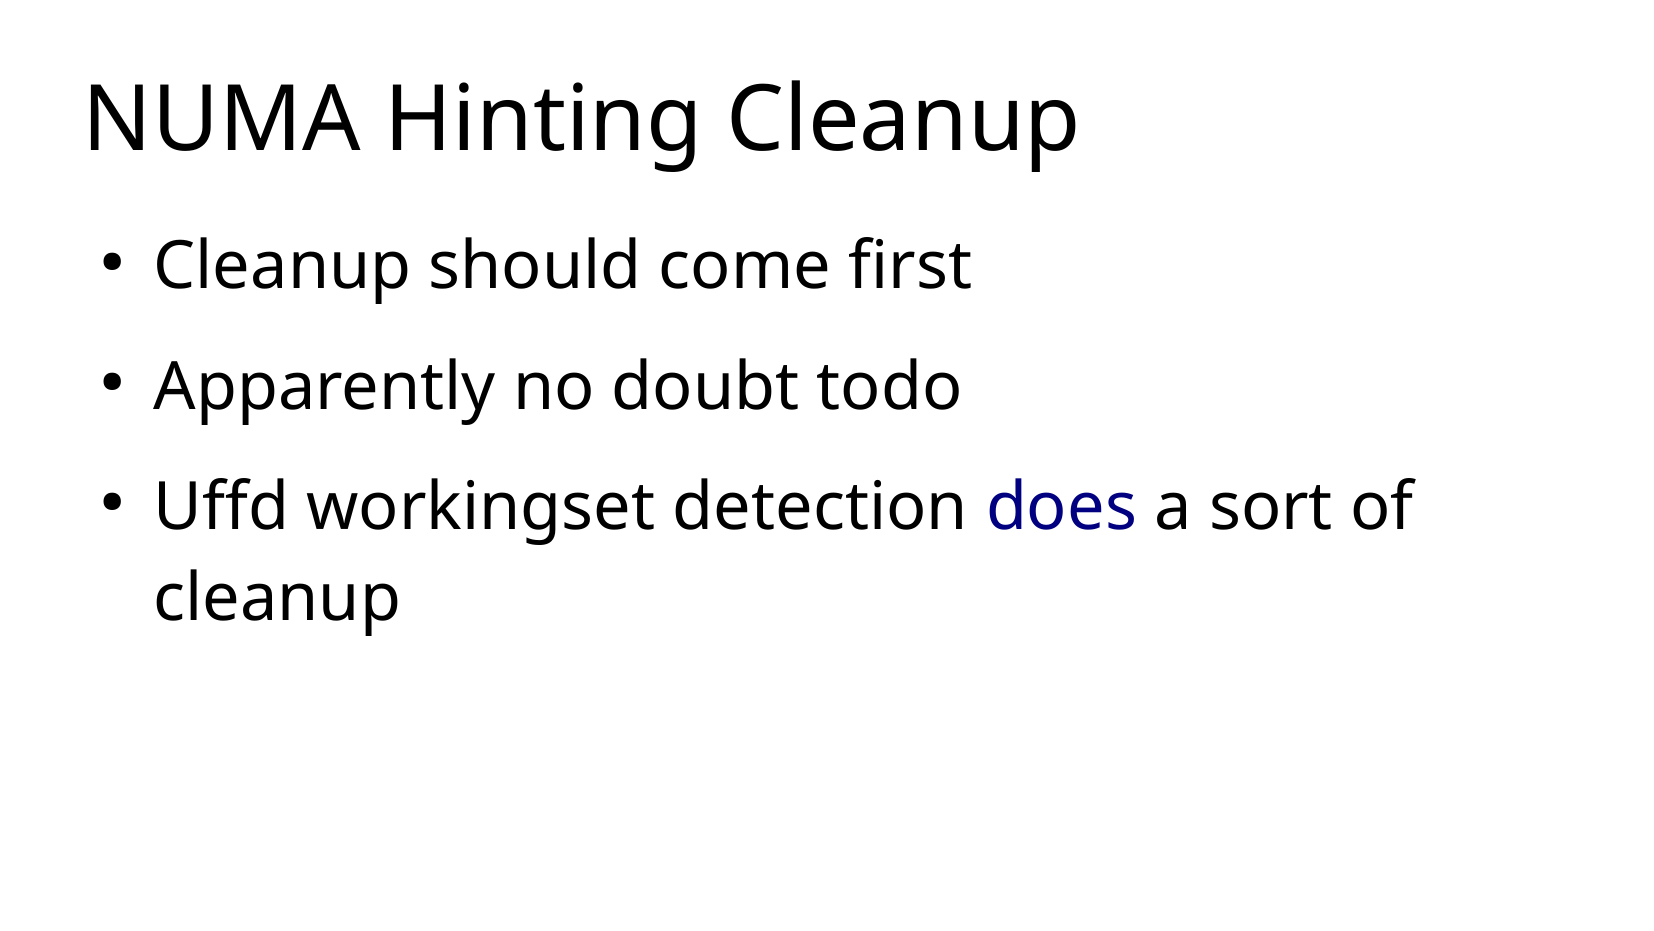

# NUMA Hinting Cleanup
Cleanup should come first
Apparently no doubt todo
Uffd workingset detection does a sort of cleanup